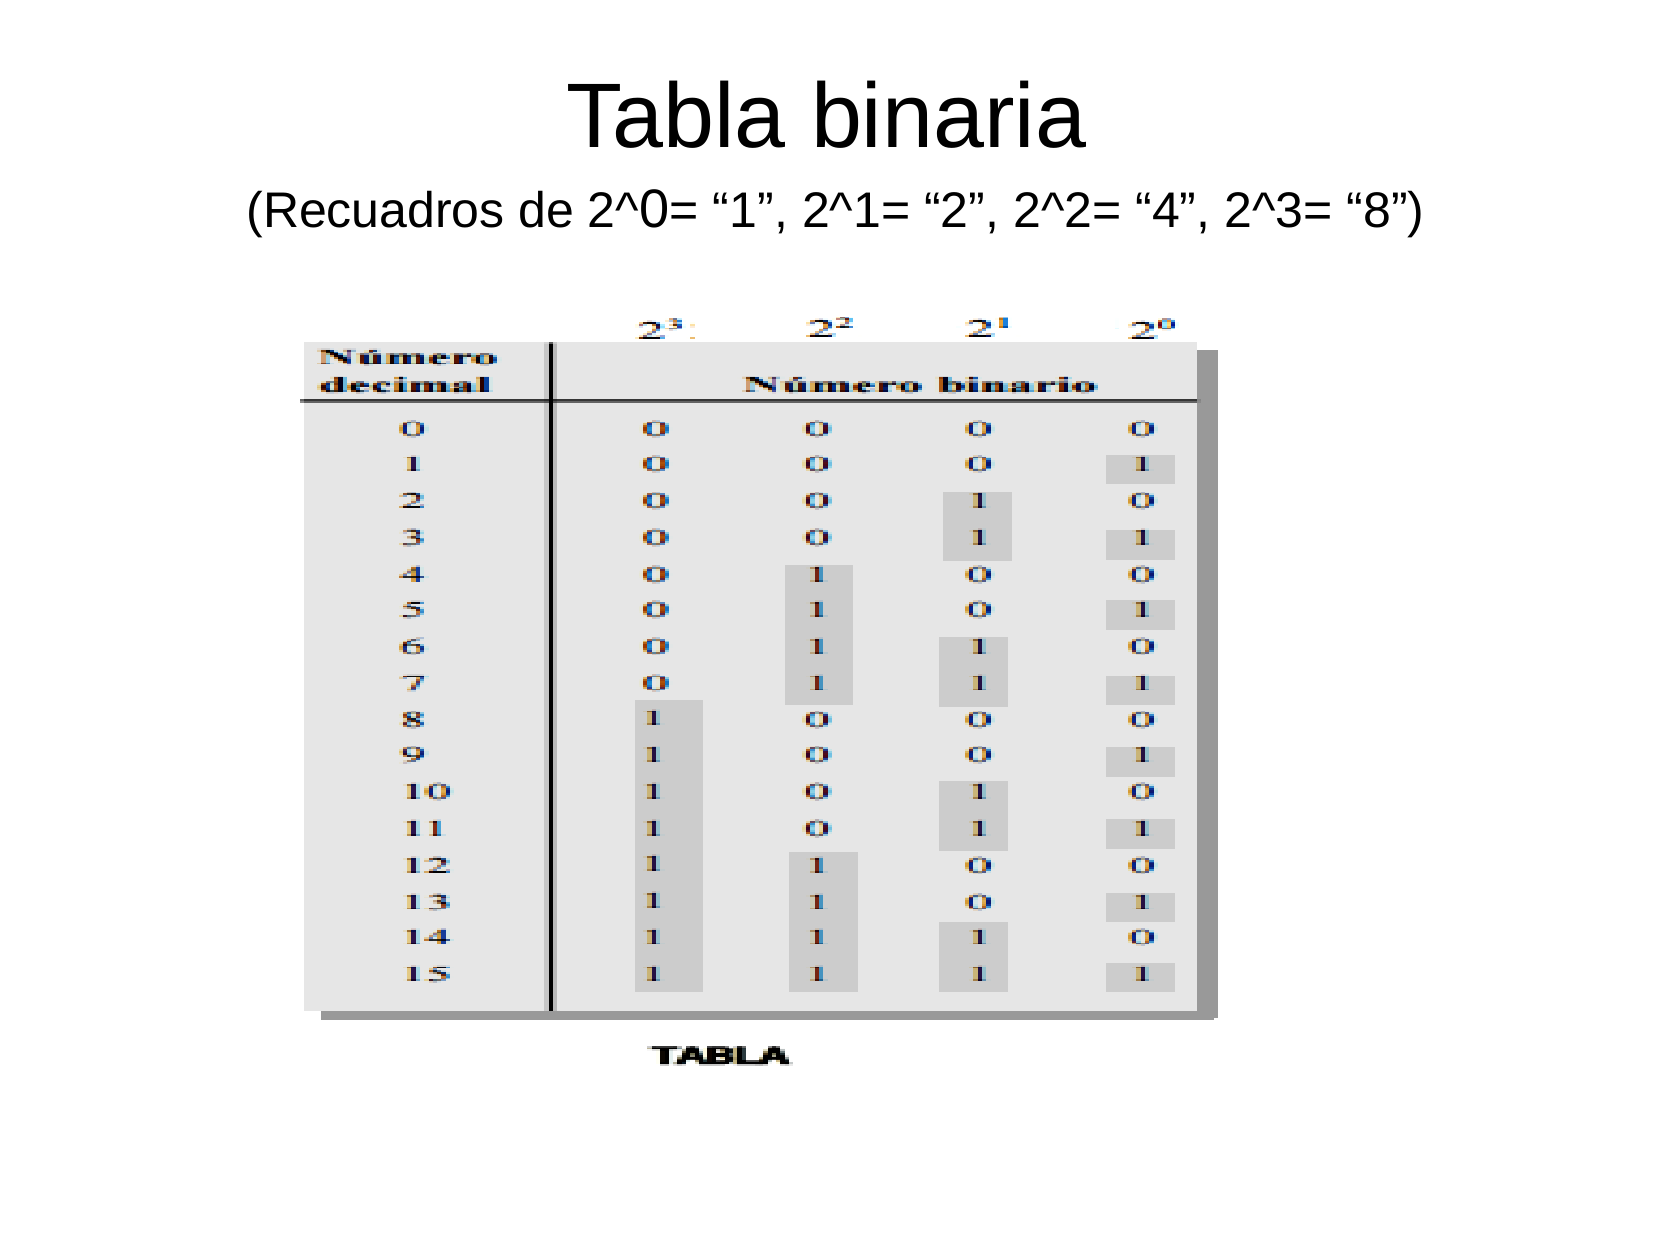

# Tabla binaria (Recuadros de 2^0= “1”, 2^1= “2”, 2^2= “4”, 2^3= “8”)